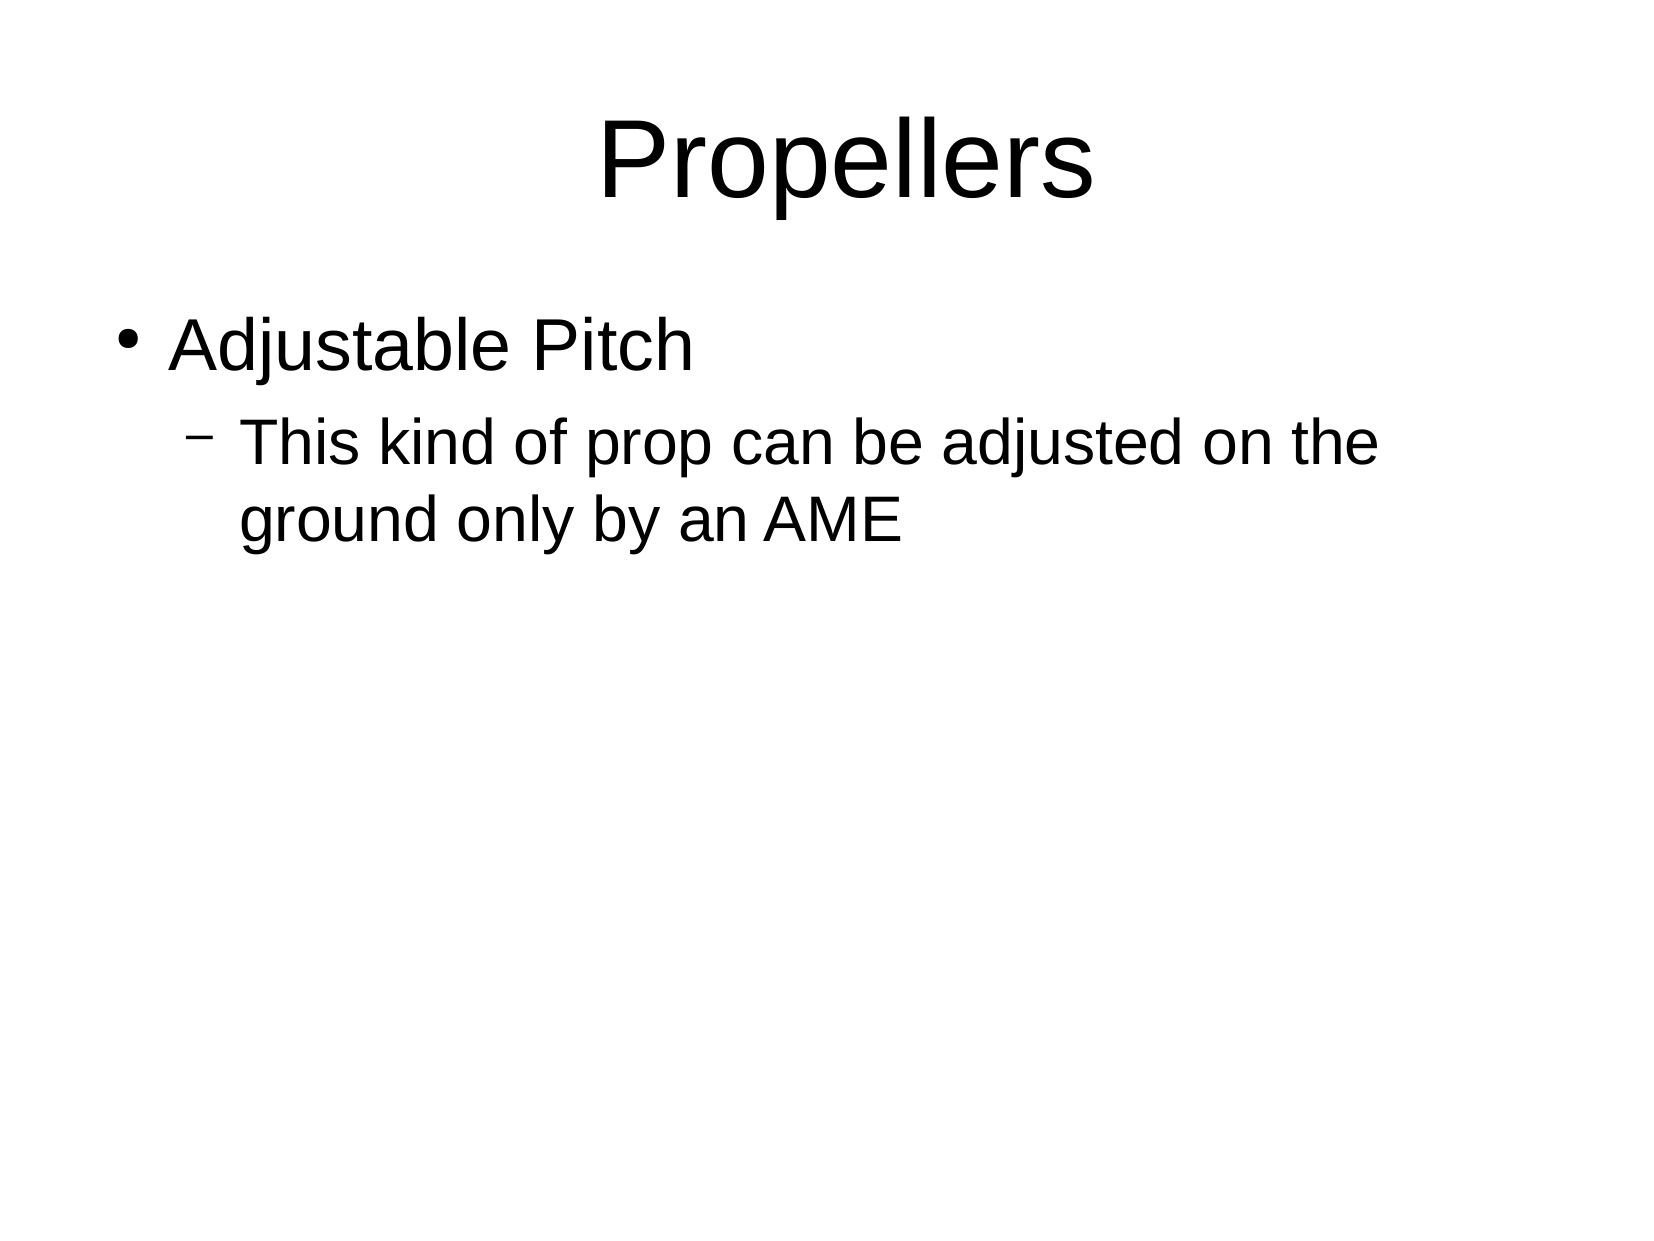

# Propellers
Adjustable Pitch
This kind of prop can be adjusted on the ground only by an AME